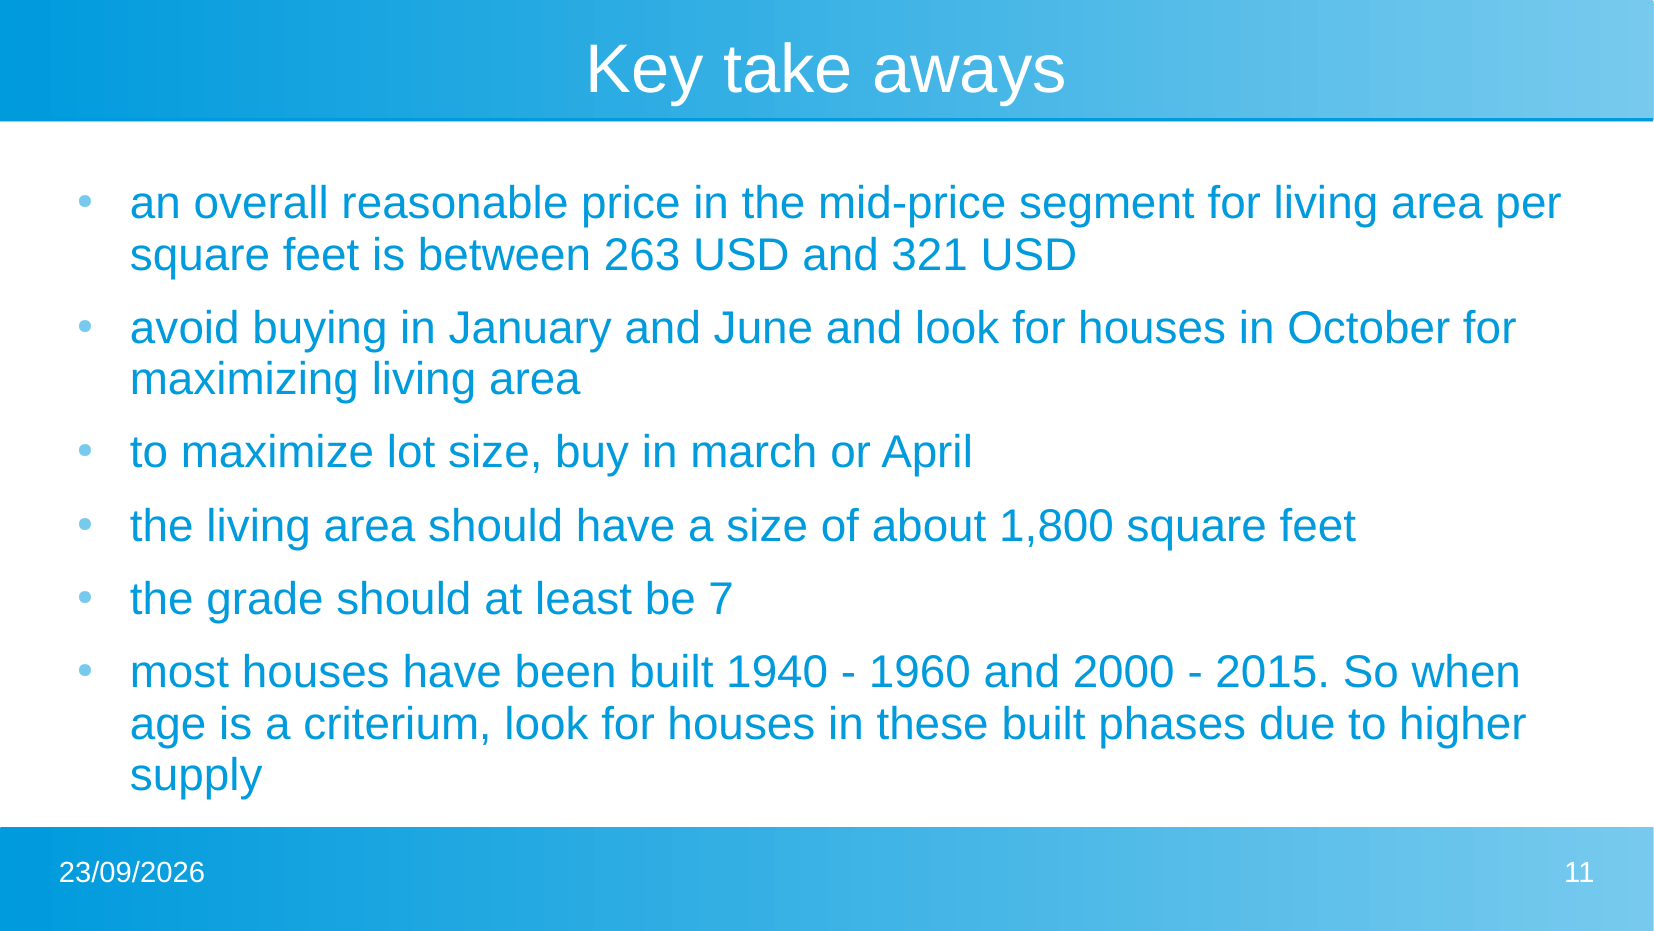

# Key take aways
an overall reasonable price in the mid-price segment for living area per square feet is between 263 USD and 321 USD
avoid buying in January and June and look for houses in October for maximizing living area
to maximize lot size, buy in march or April
the living area should have a size of about 1,800 square feet
the grade should at least be 7
most houses have been built 1940 - 1960 and 2000 - 2015. So when age is a criterium, look for houses in these built phases due to higher supply
11